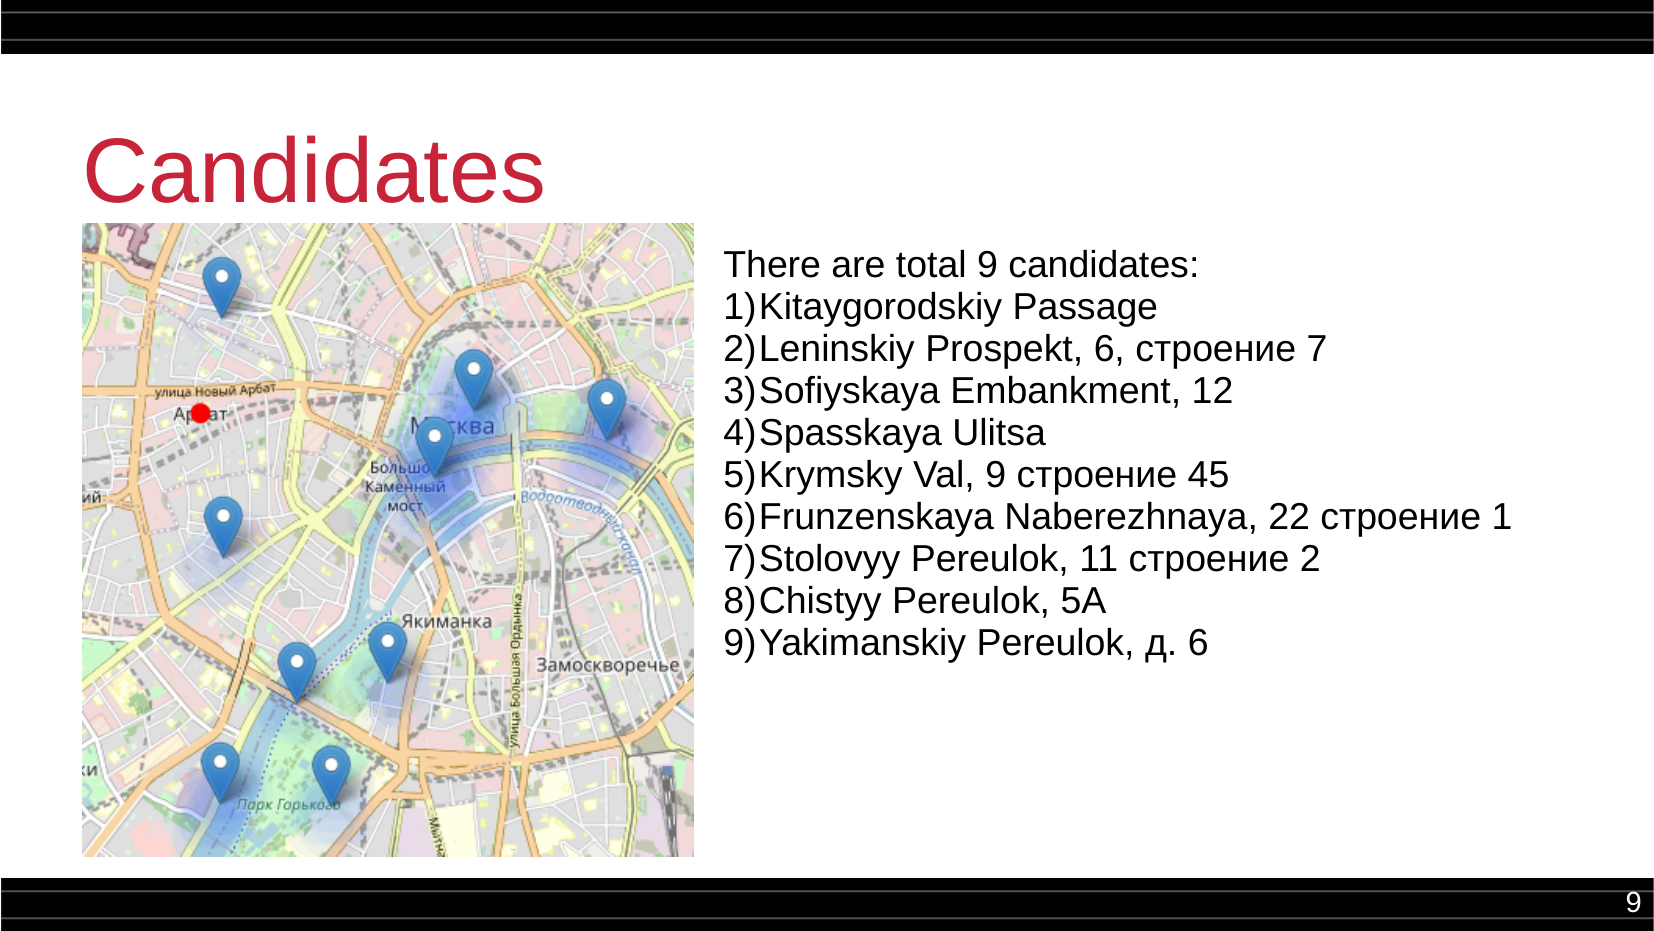

# Candidates
There are total 9 candidates:
Kitaygorodskiy Passage
Leninskiy Prospekt, 6, строение 7
Sofiyskaya Embankment, 12
Spasskaya Ulitsa
Krymsky Val, 9 строение 45
Frunzenskaya Naberezhnaya, 22 строение 1
Stolovyy Pereulok, 11 строение 2
Chistyy Pereulok, 5А
Yakimanskiy Pereulok, д. 6